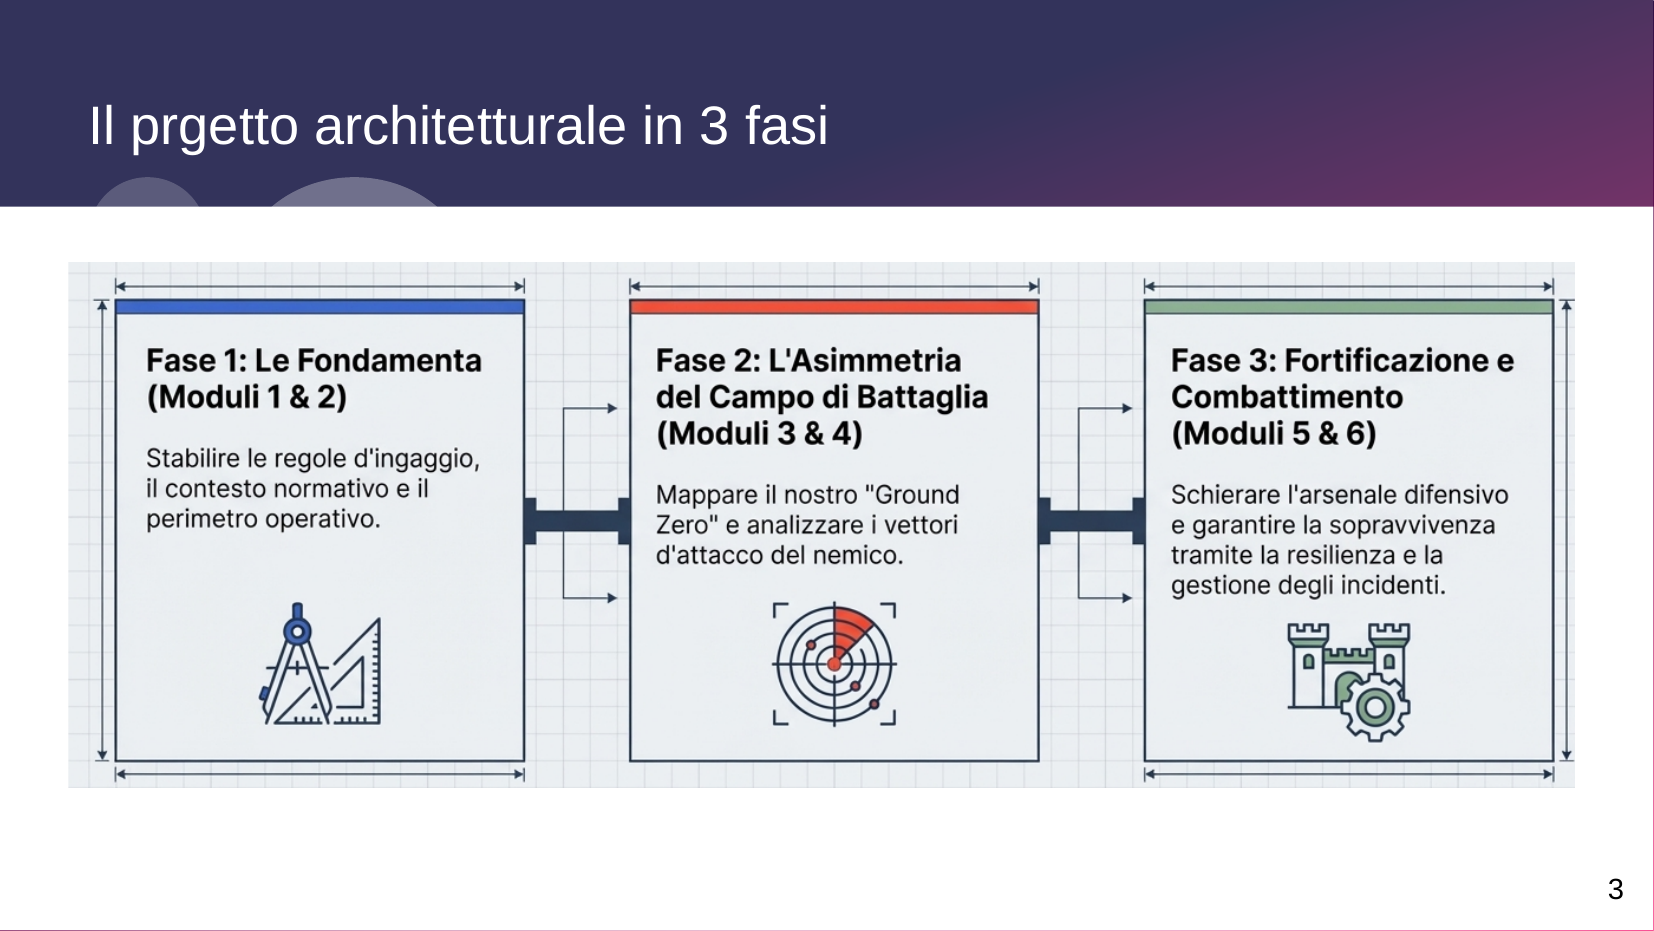

# Il prgetto architetturale in 3 fasi
3